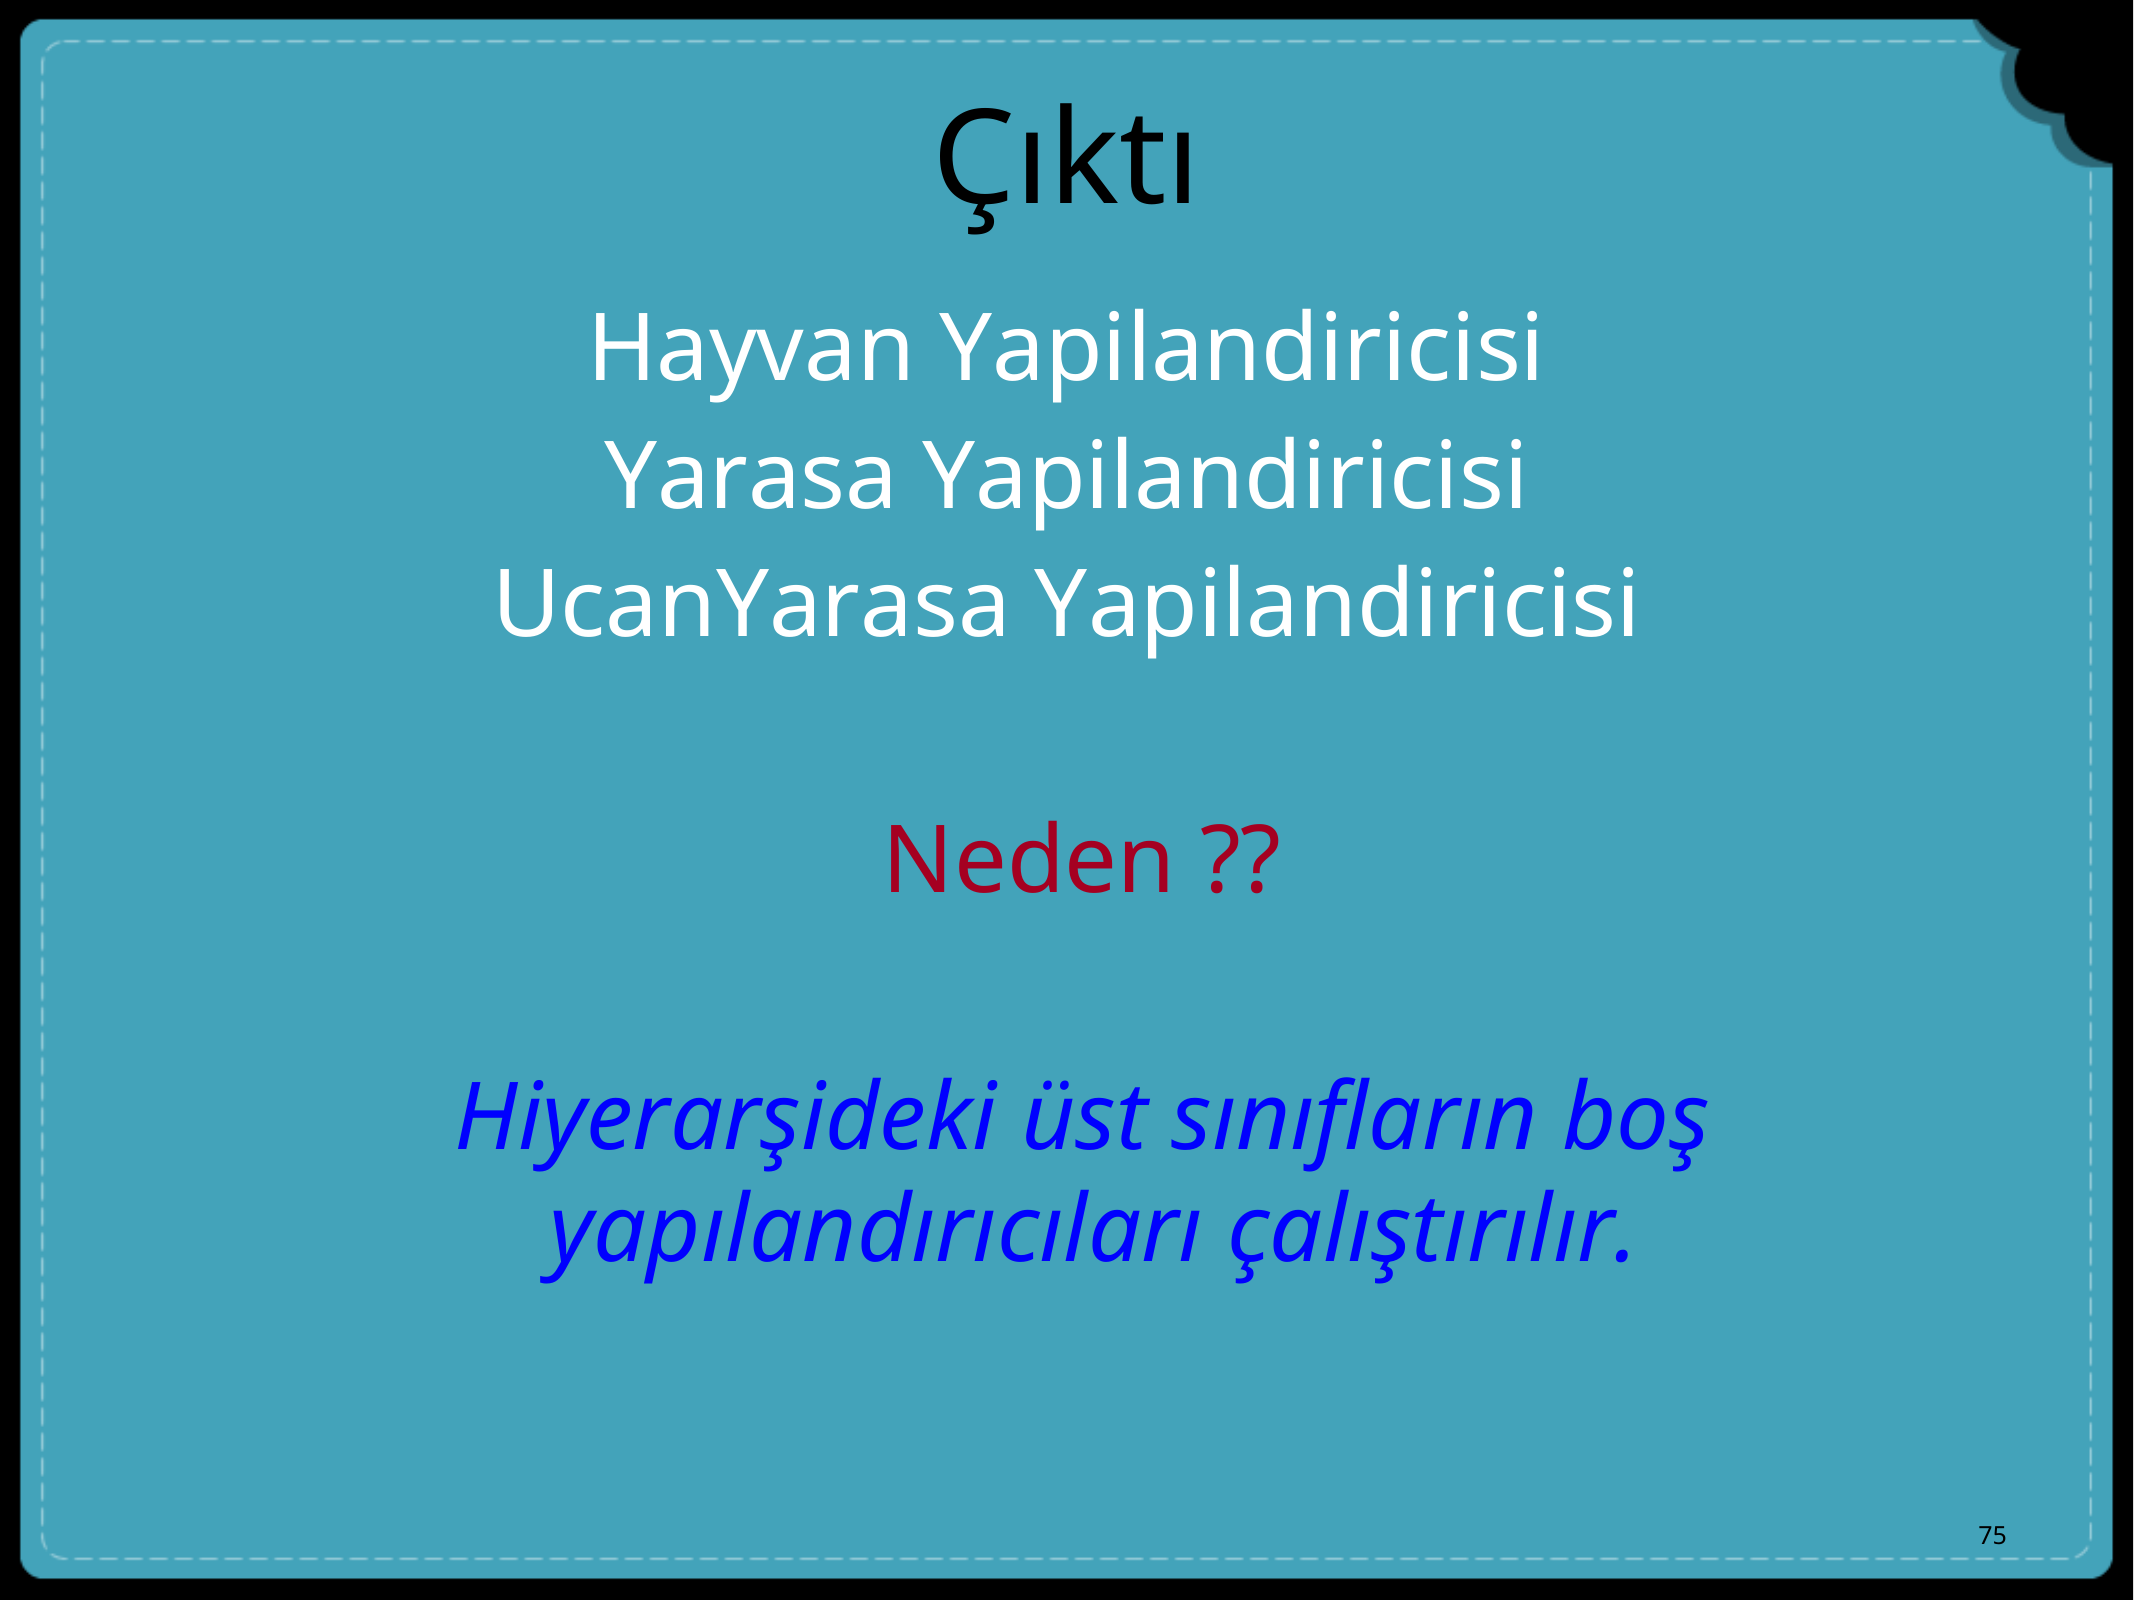

# Çıktı
Hayvan Yapilandiricisi
Yarasa Yapilandiricisi
UcanYarasa Yapilandiricisi
	Neden ??
	Hiyerarşideki üst sınıfların boş yapılandırıcıları çalıştırılır.
75